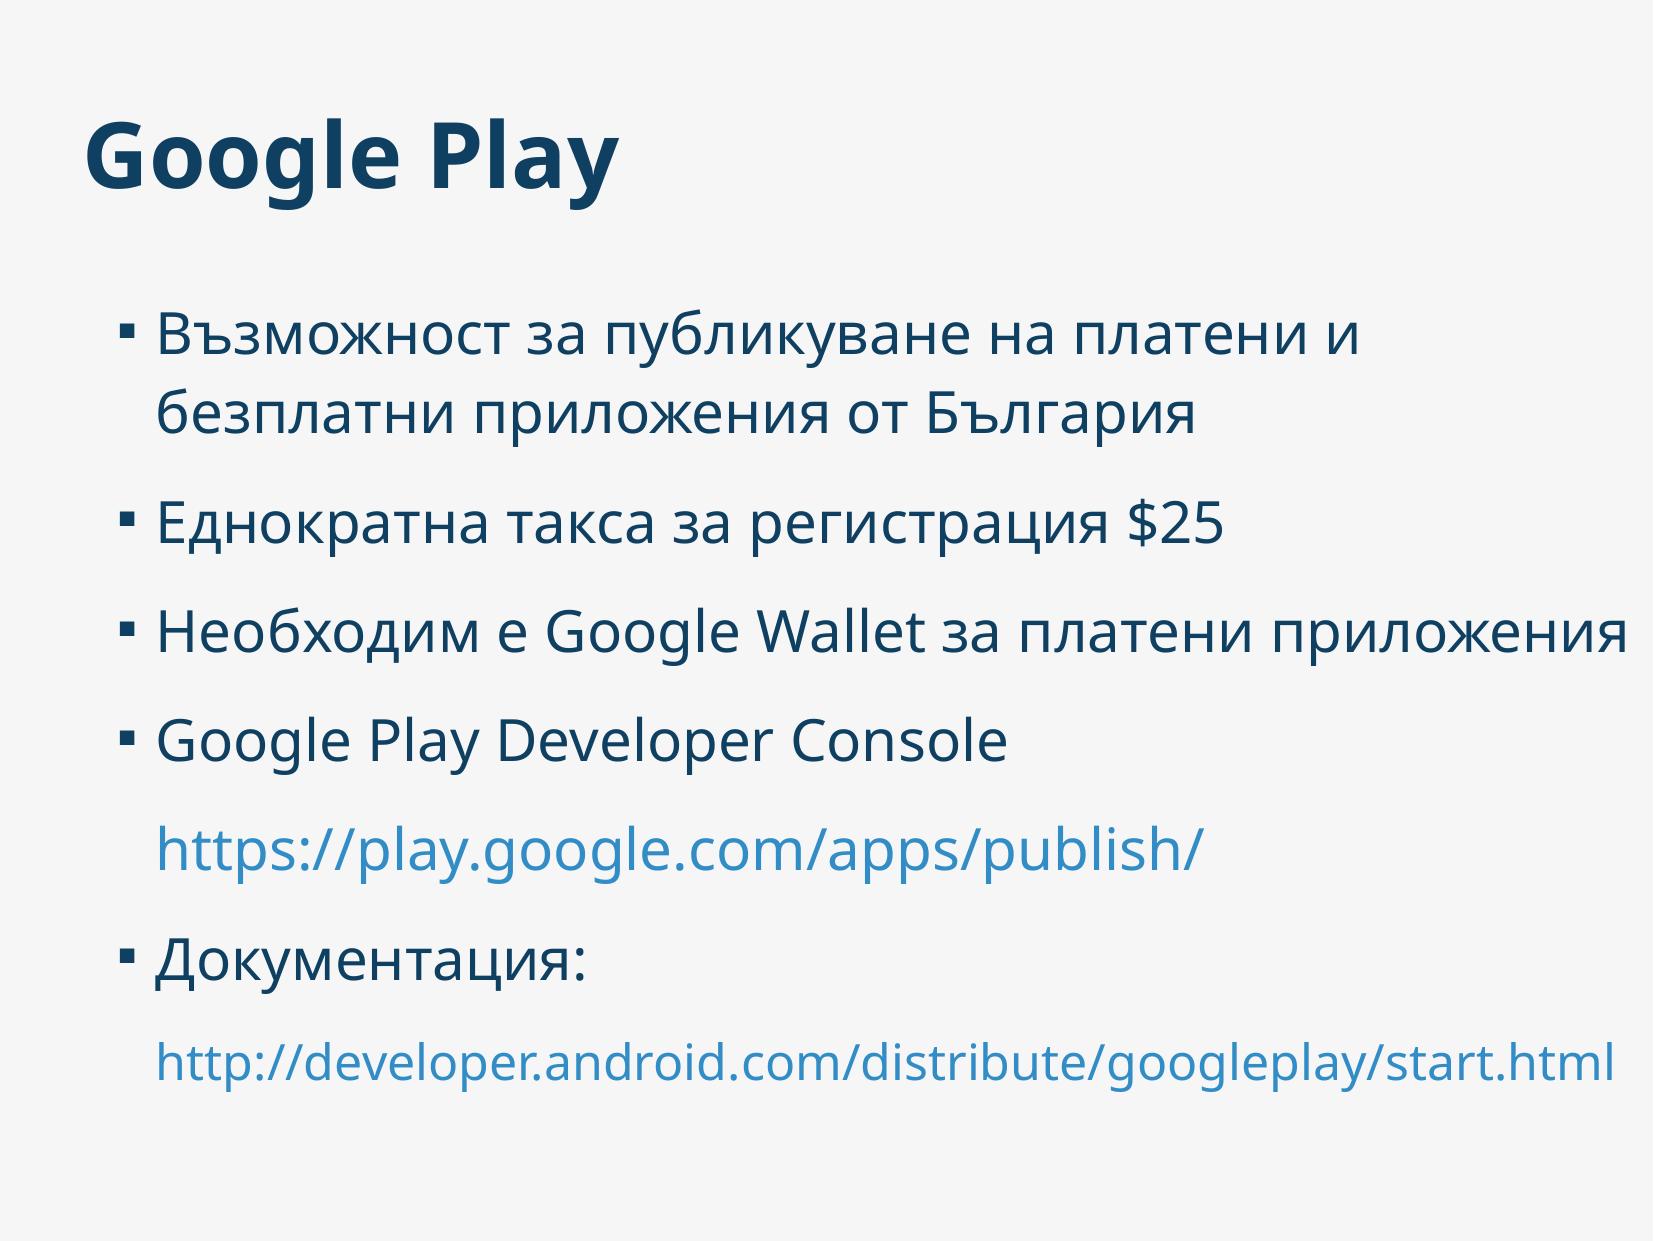

# Google Play
Възможност за публикуване на платени и безплатни приложения от България
Еднократна такса за регистрация $25
Необходим е Google Wallet за платени приложения
Google Play Developer Console
https://play.google.com/apps/publish/
Документация:
http://developer.android.com/distribute/googleplay/start.html